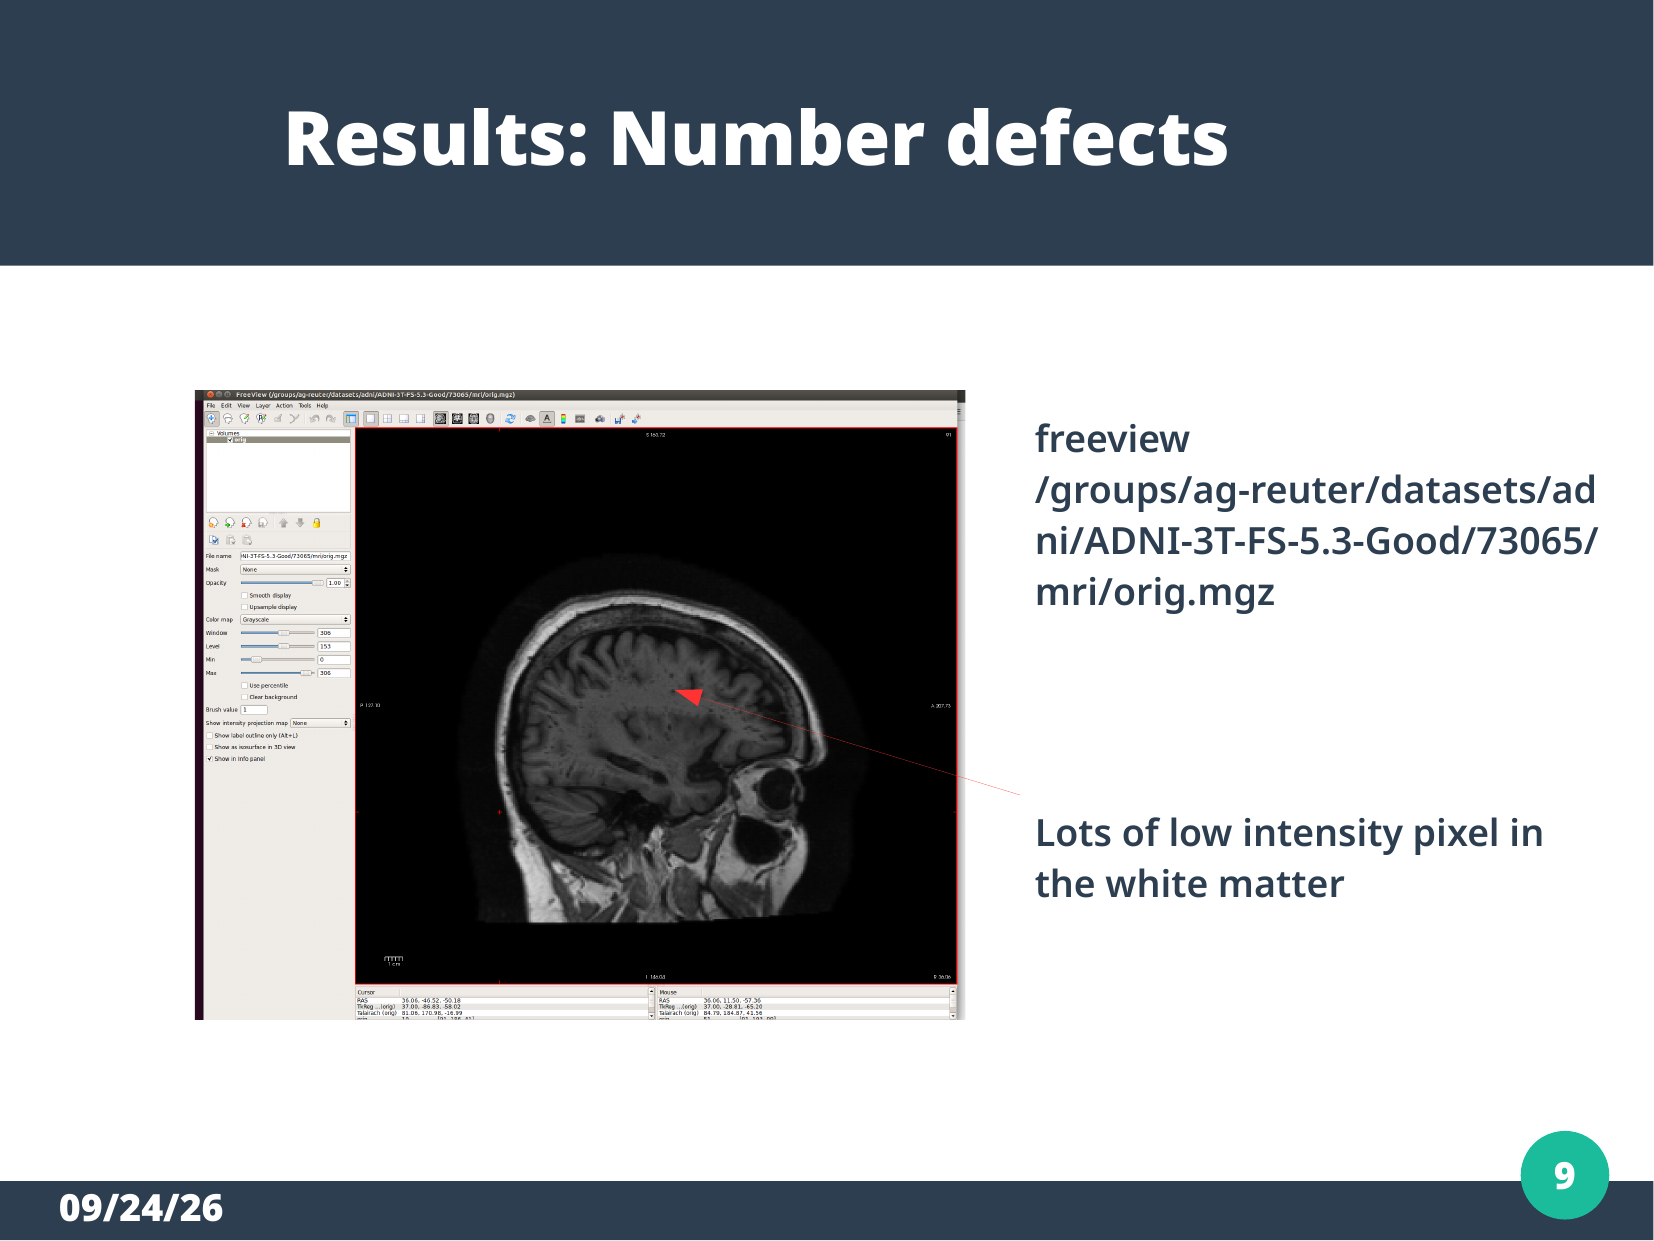

# Results: Number defects
freeview /groups/ag-reuter/datasets/adni/ADNI-3T-FS-5.3-Good/73065/mri/orig.mgz
Lots of low intensity pixel in the white matter
9